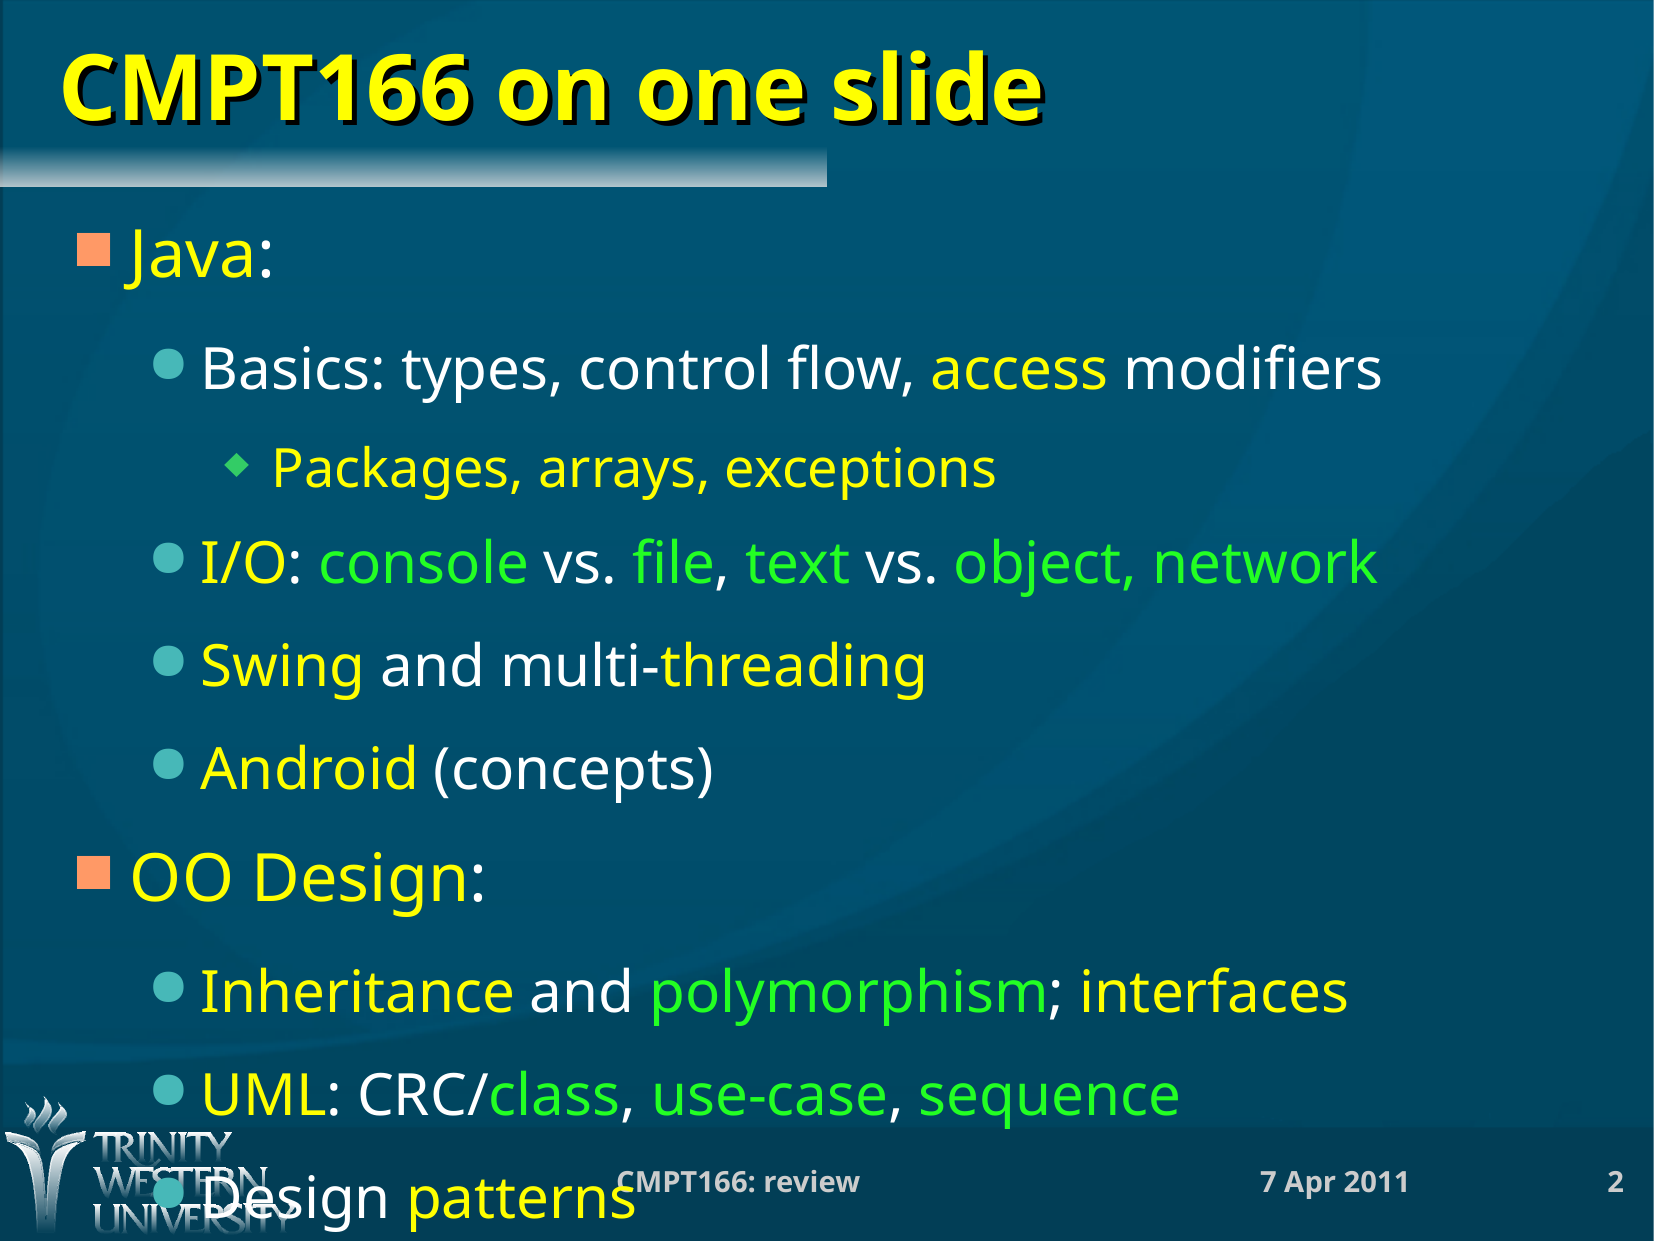

# CMPT166 on one slide
Java:
Basics: types, control flow, access modifiers
Packages, arrays, exceptions
I/O: console vs. file, text vs. object, network
Swing and multi-threading
Android (concepts)
OO Design:
Inheritance and polymorphism; interfaces
UML: CRC/class, use-case, sequence
Design patterns
CMPT166: review
7 Apr 2011
2